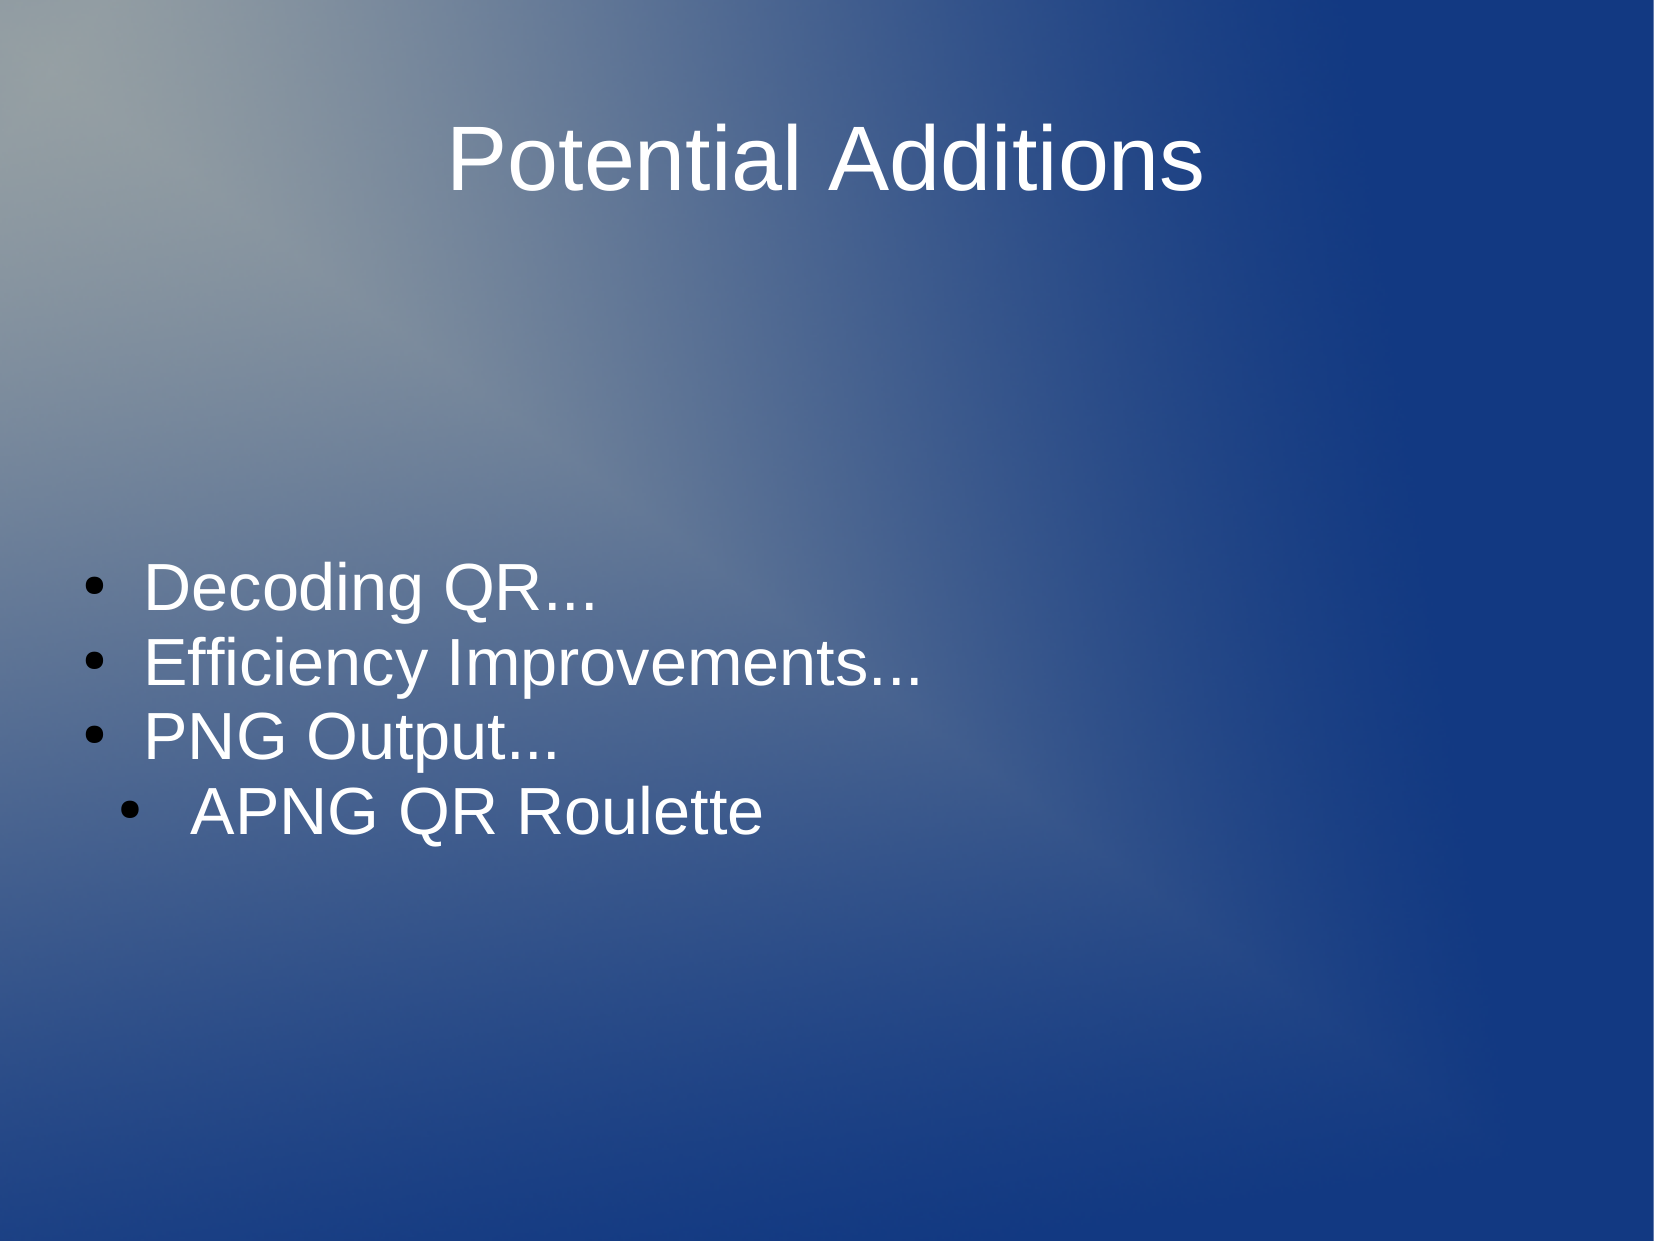

# Potential Additions
 Decoding QR...
 Efficiency Improvements...
 PNG Output...
 APNG QR Roulette